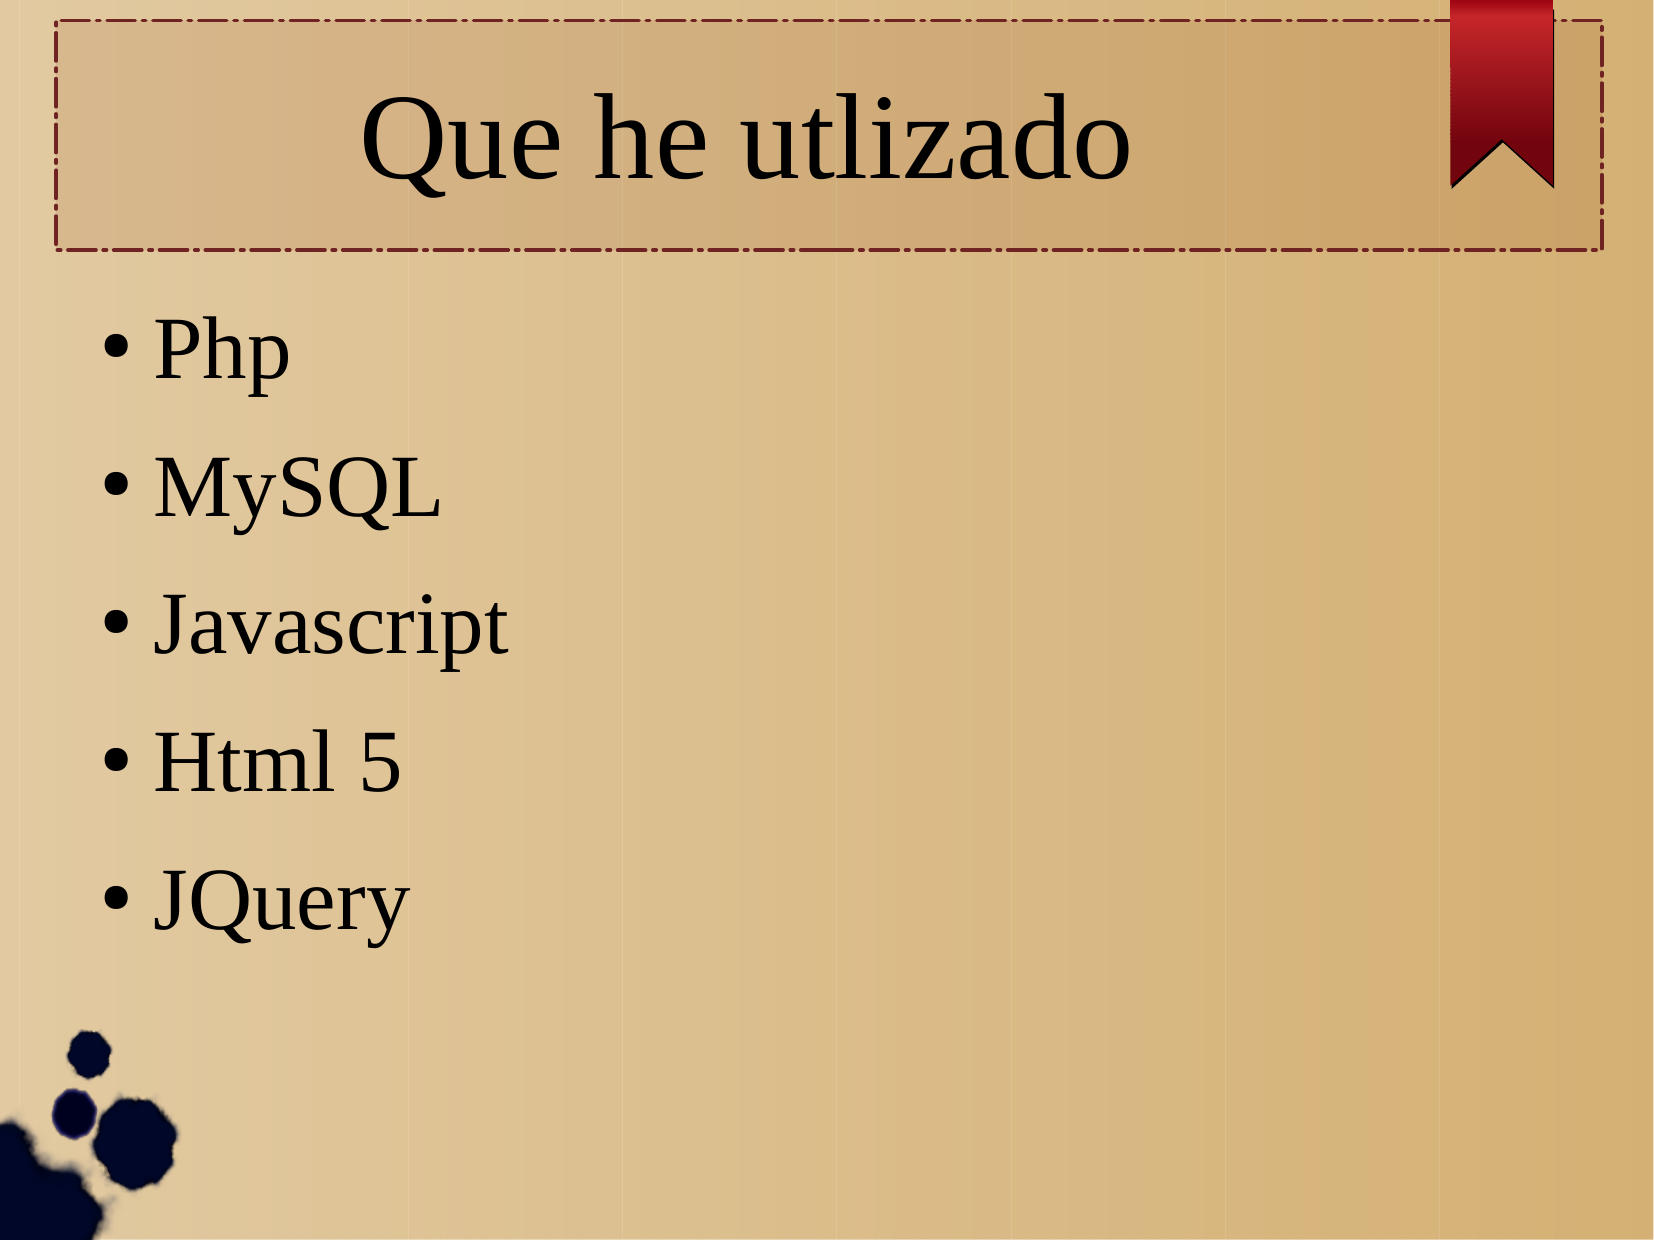

# Que he utlizado
Php
MySQL
Javascript
Html 5
JQuery